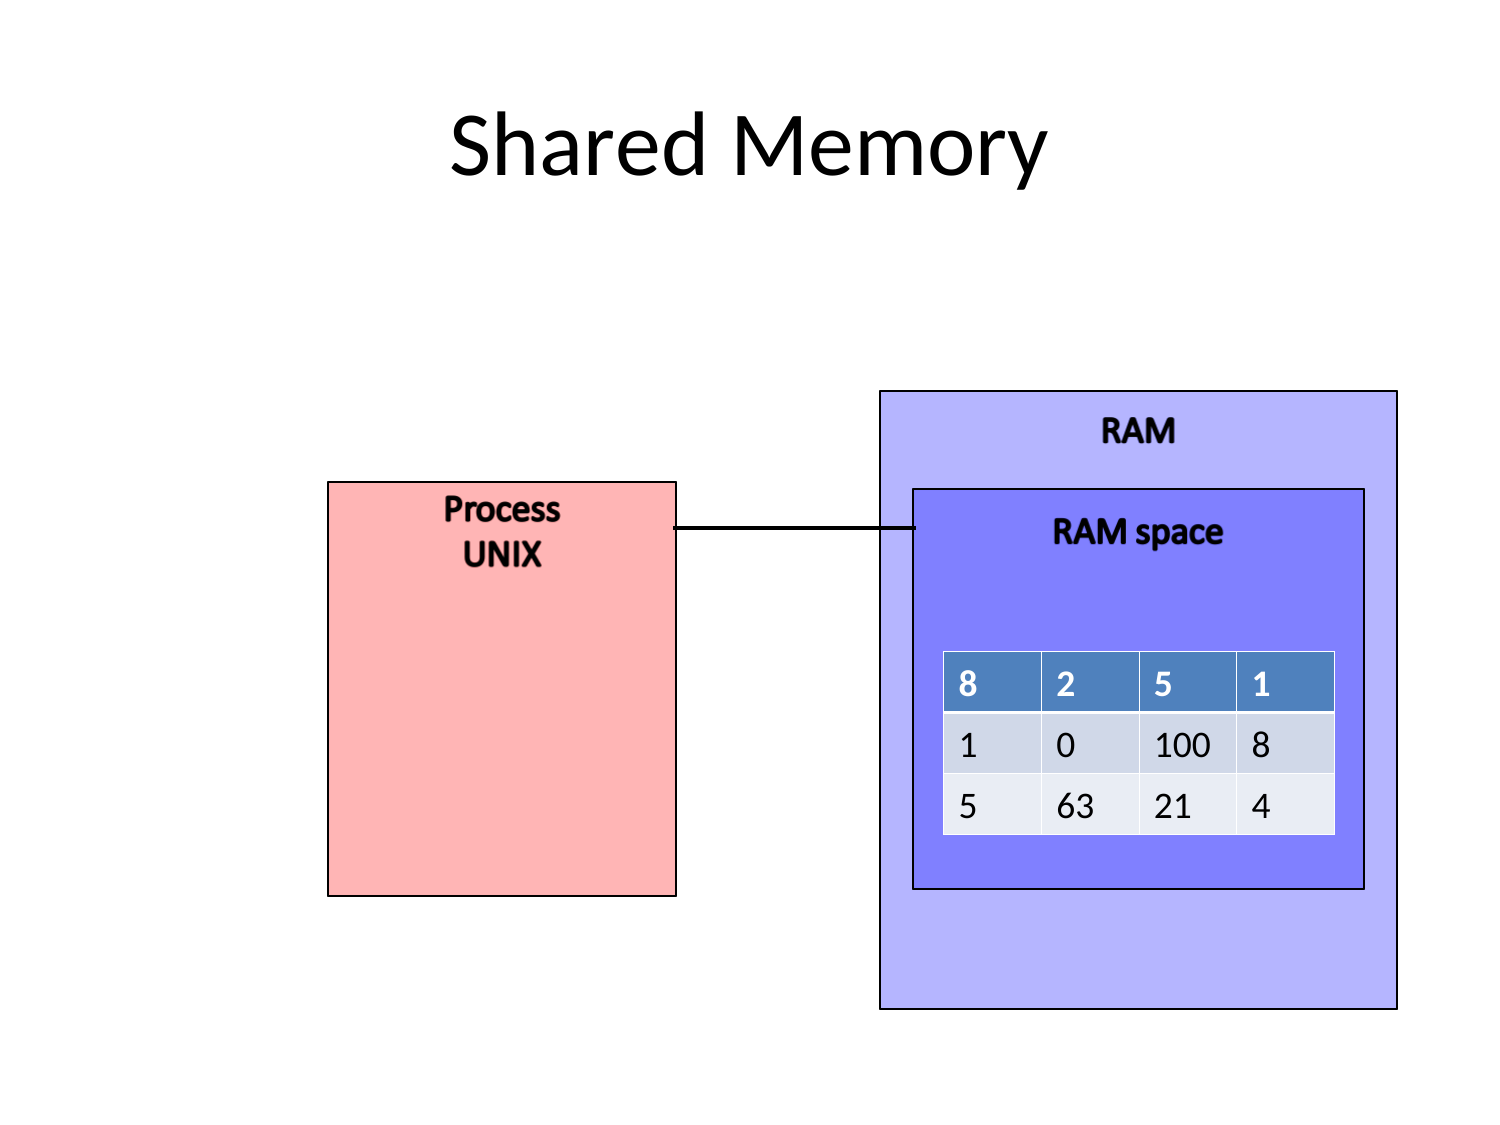

# Shared Memory
| 8 | 2 | 5 | 1 |
| --- | --- | --- | --- |
| 1 | 0 | 100 | 8 |
| 5 | 63 | 21 | 4 |